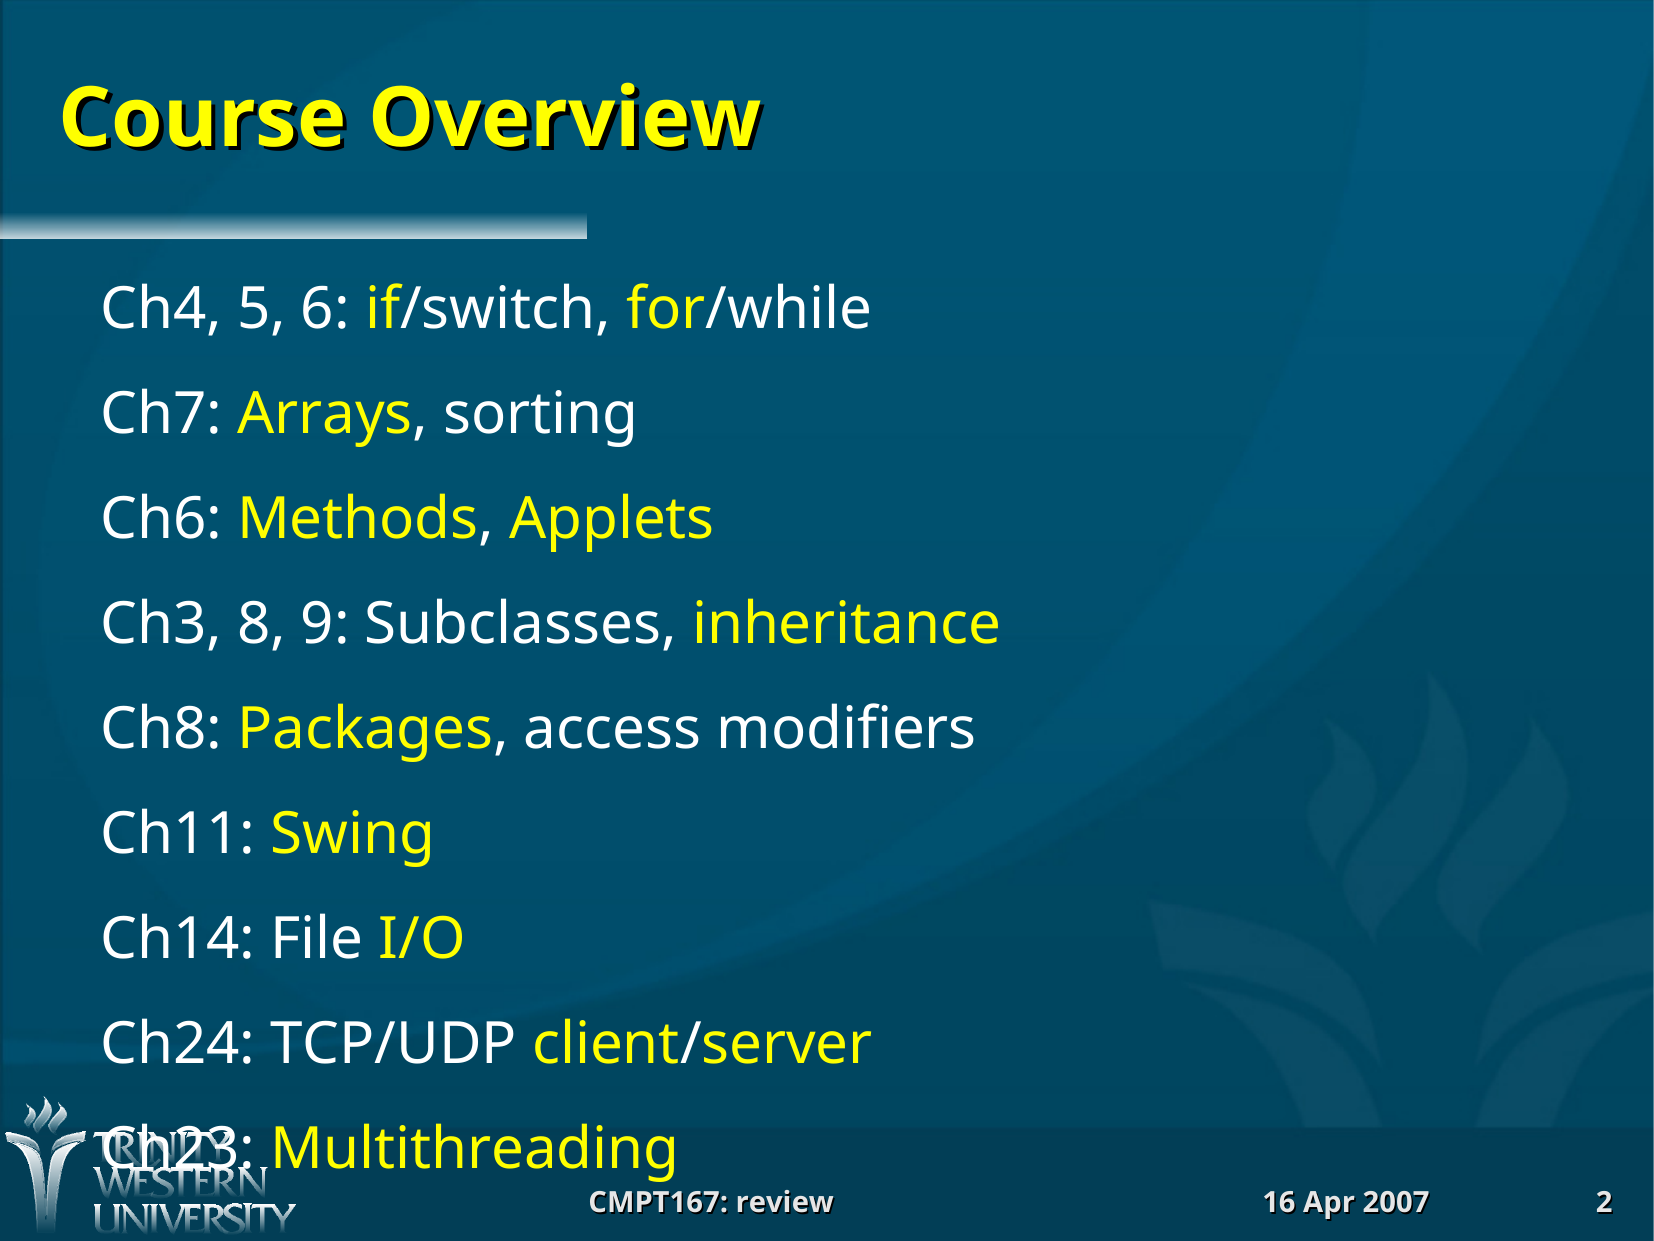

# Course Overview
Ch4, 5, 6: if/switch, for/while
Ch7: Arrays, sorting
Ch6: Methods, Applets
Ch3, 8, 9: Subclasses, inheritance
Ch8: Packages, access modifiers
Ch11: Swing
Ch14: File I/O
Ch24: TCP/UDP client/server
Ch23: Multithreading
CMPT167: review
16 Apr 2007
2